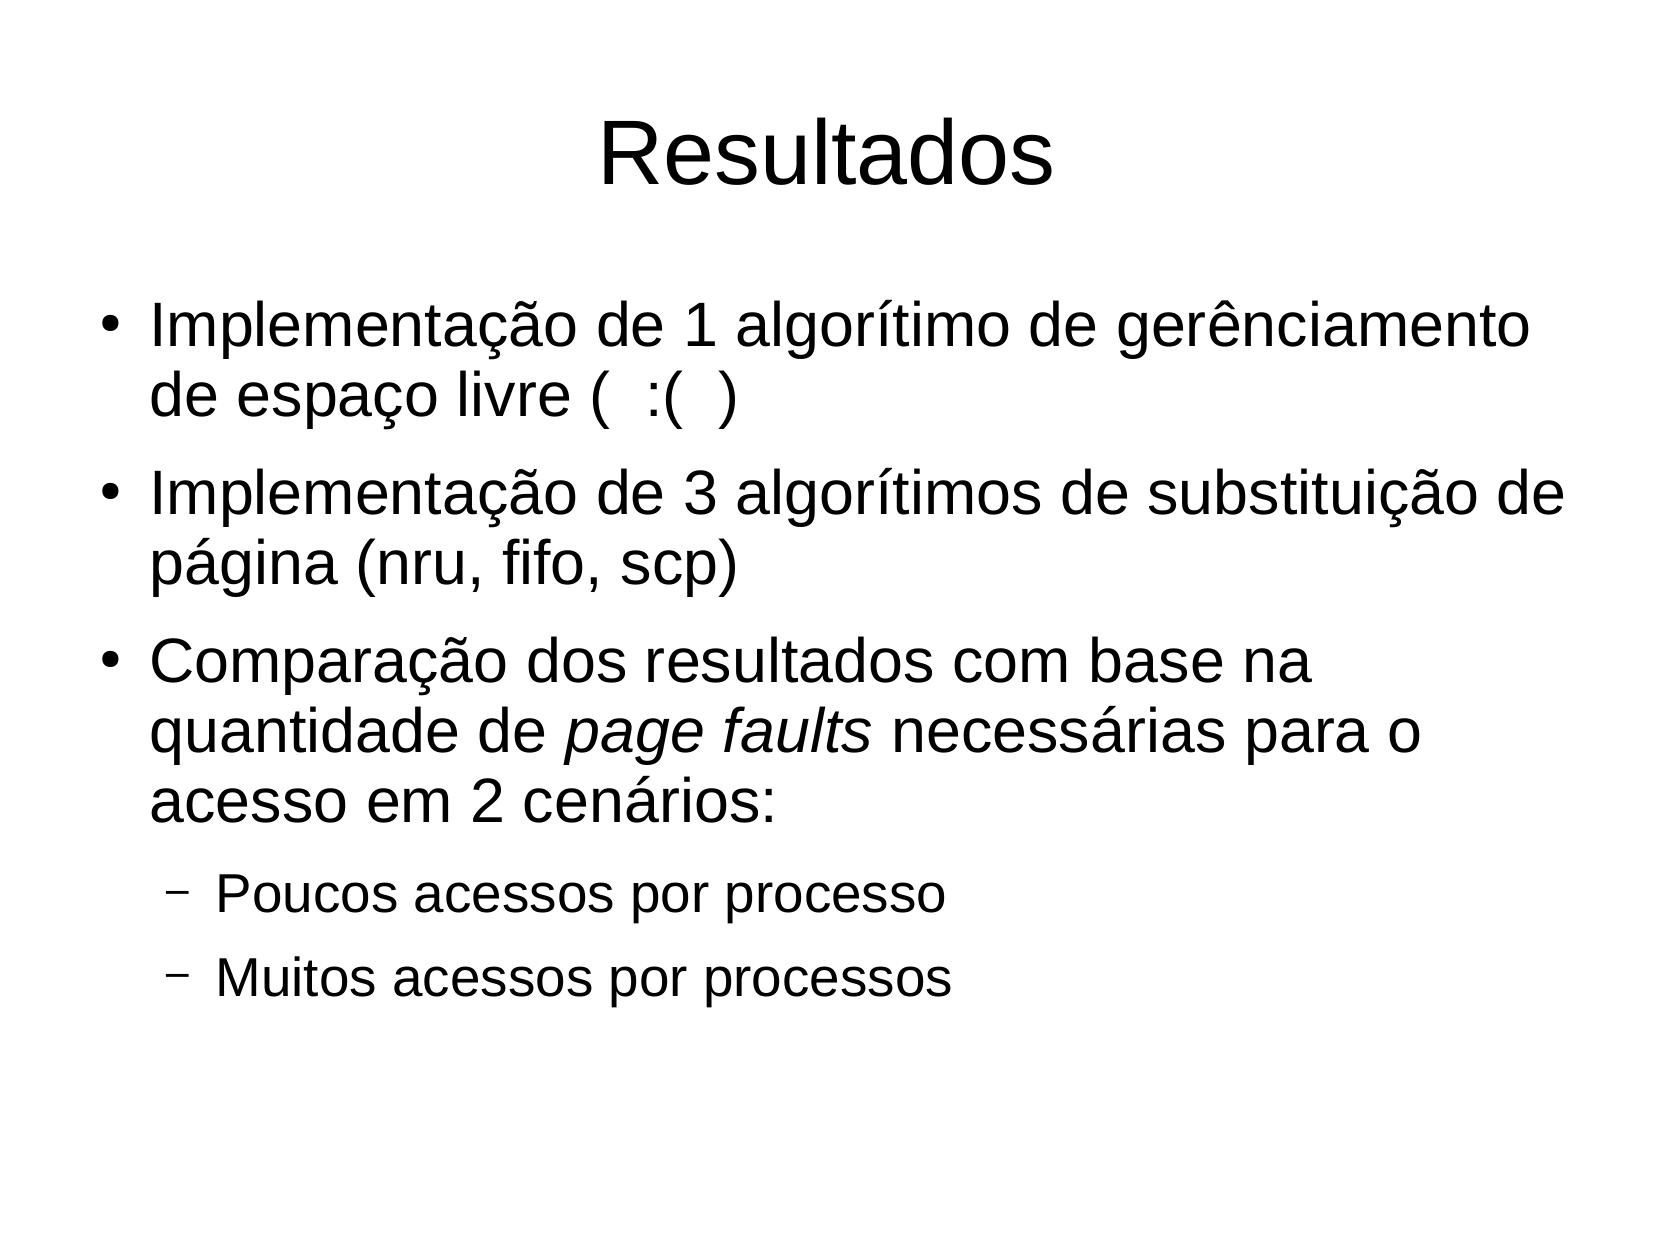

# Resultados
Implementação de 1 algorítimo de gerênciamento de espaço livre ( :( )
Implementação de 3 algorítimos de substituição de página (nru, fifo, scp)
Comparação dos resultados com base na quantidade de page faults necessárias para o acesso em 2 cenários:
Poucos acessos por processo
Muitos acessos por processos